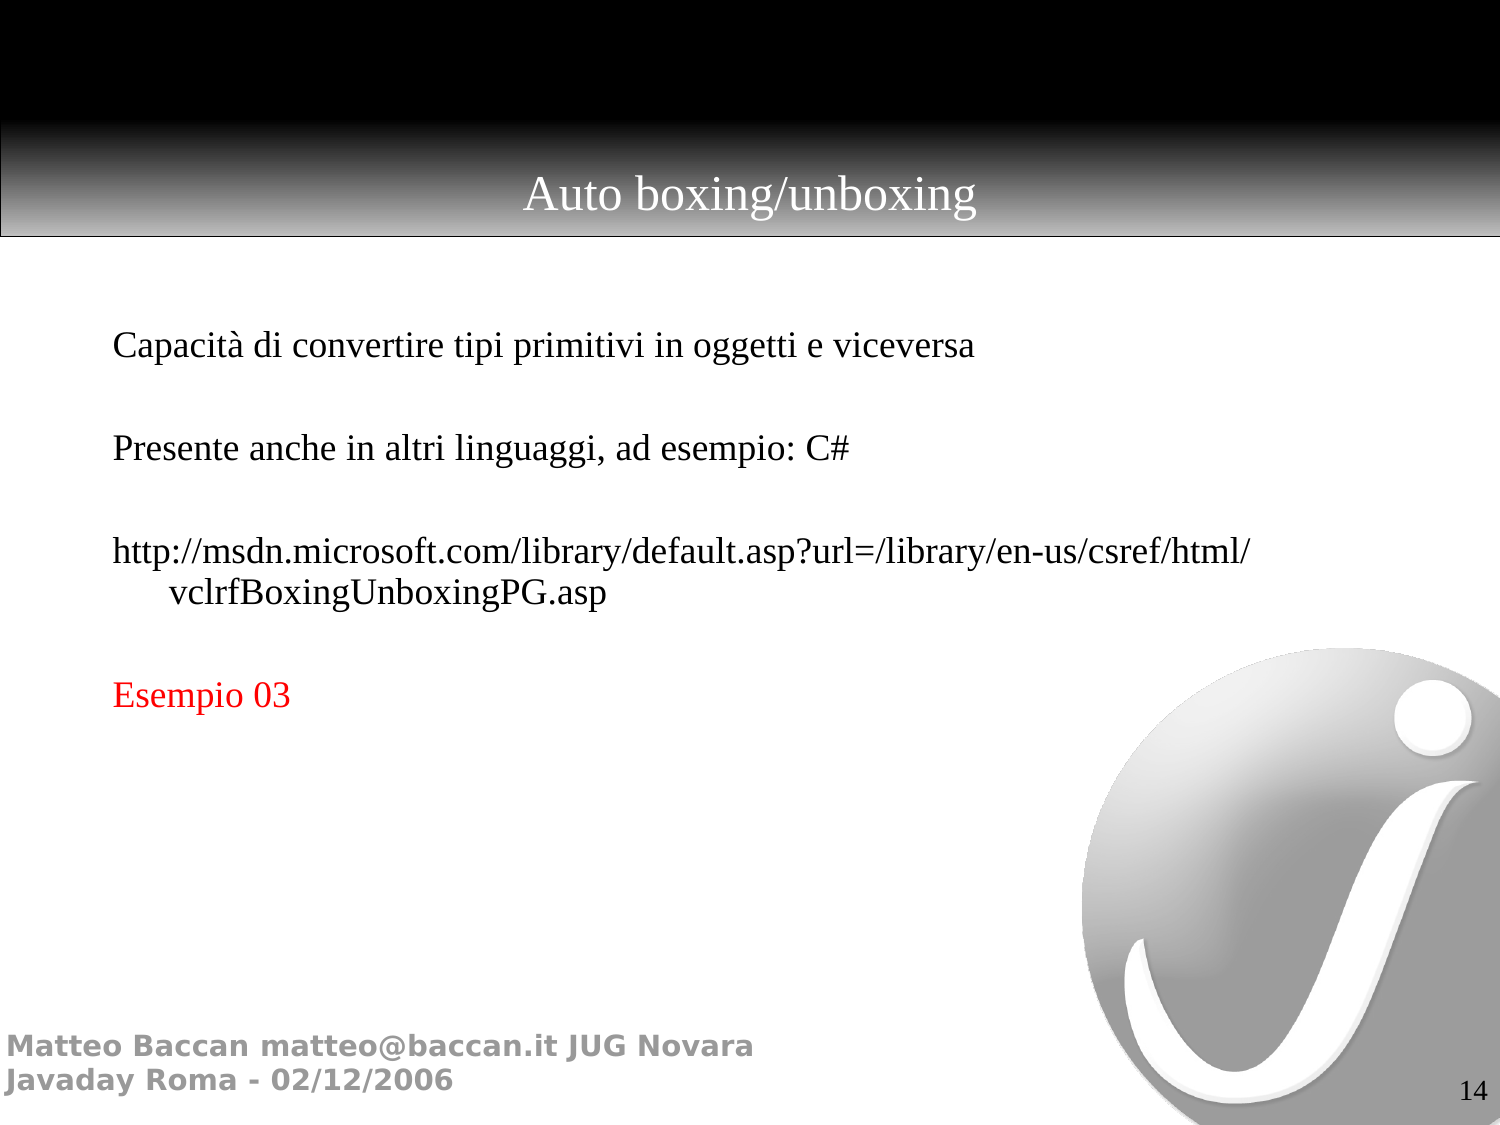

# Auto boxing/unboxing
Capacità di convertire tipi primitivi in oggetti e viceversa
Presente anche in altri linguaggi, ad esempio: C#
http://msdn.microsoft.com/library/default.asp?url=/library/en-us/csref/html/vclrfBoxingUnboxingPG.asp
Esempio 03